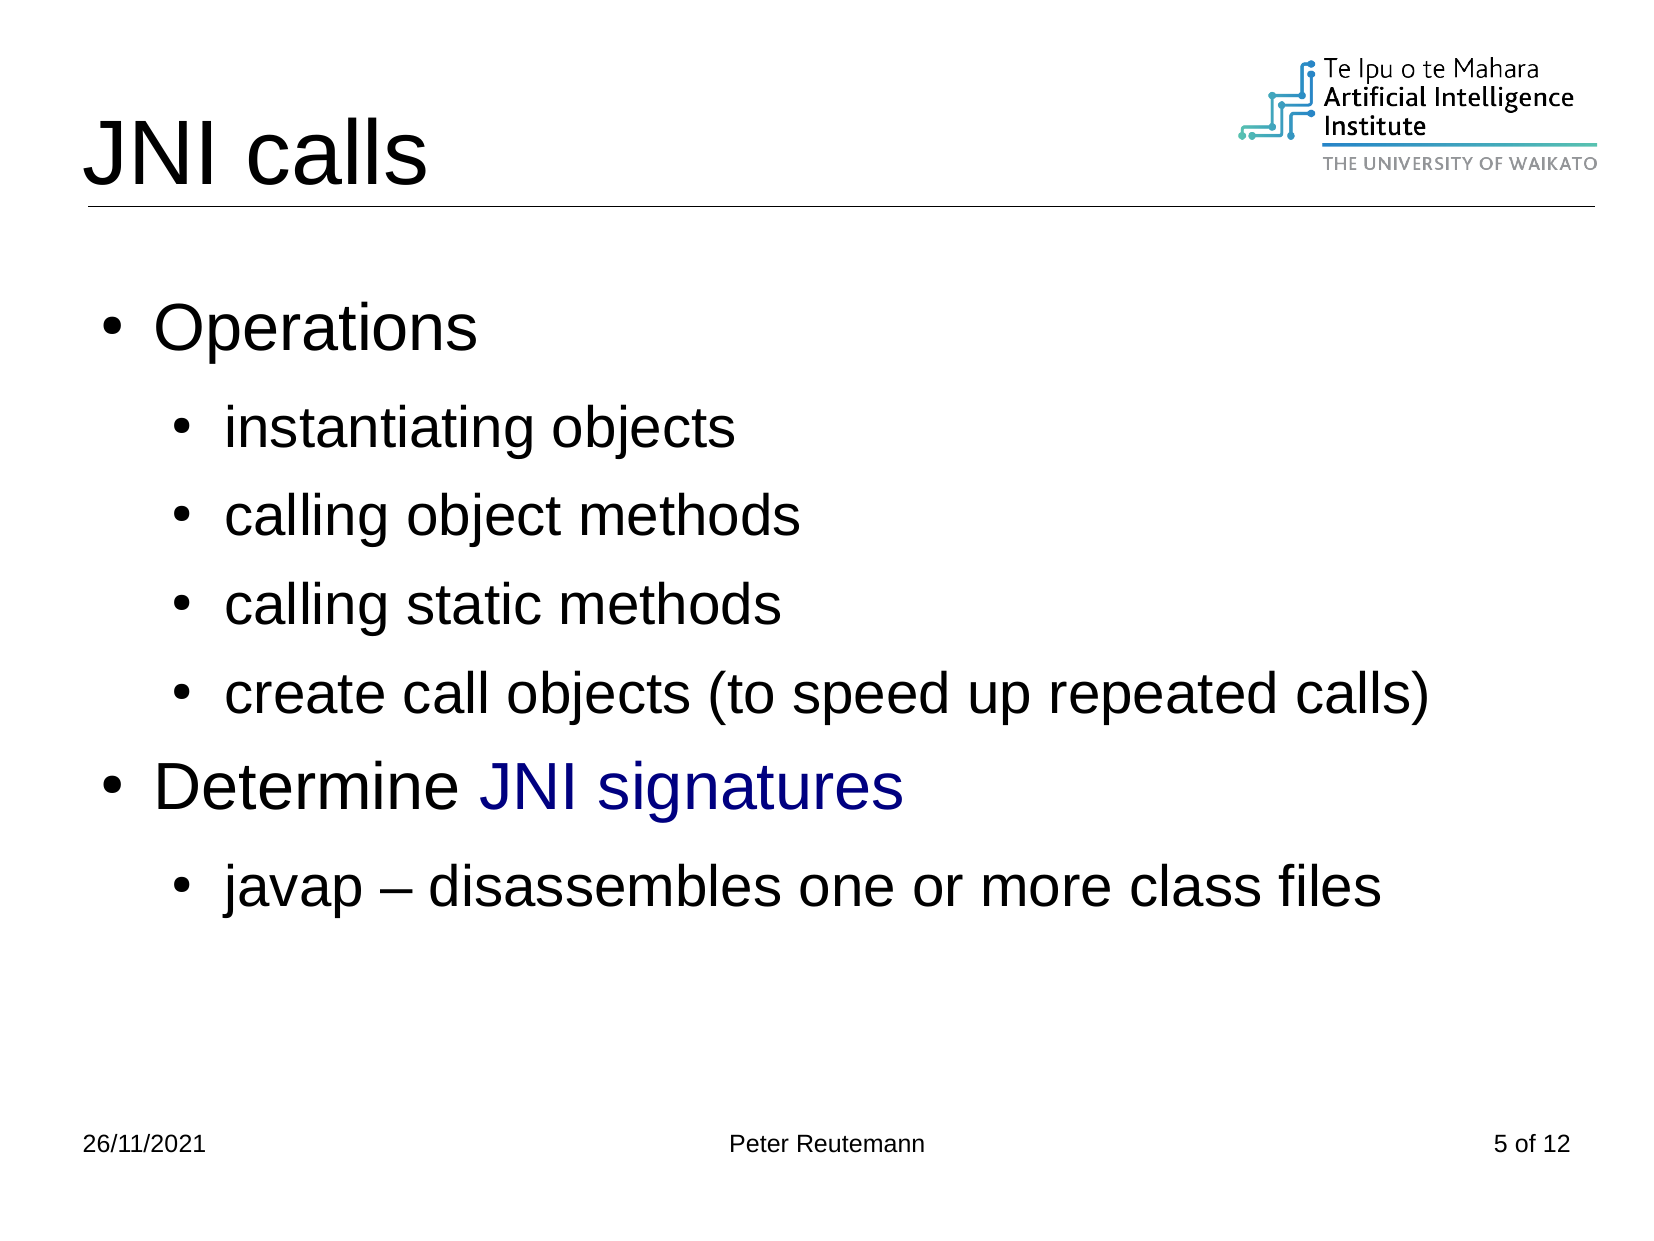

# JNI calls
Operations
instantiating objects
calling object methods
calling static methods
create call objects (to speed up repeated calls)
Determine JNI signatures
javap – disassembles one or more class files
26/11/2021
Peter Reutemann
5